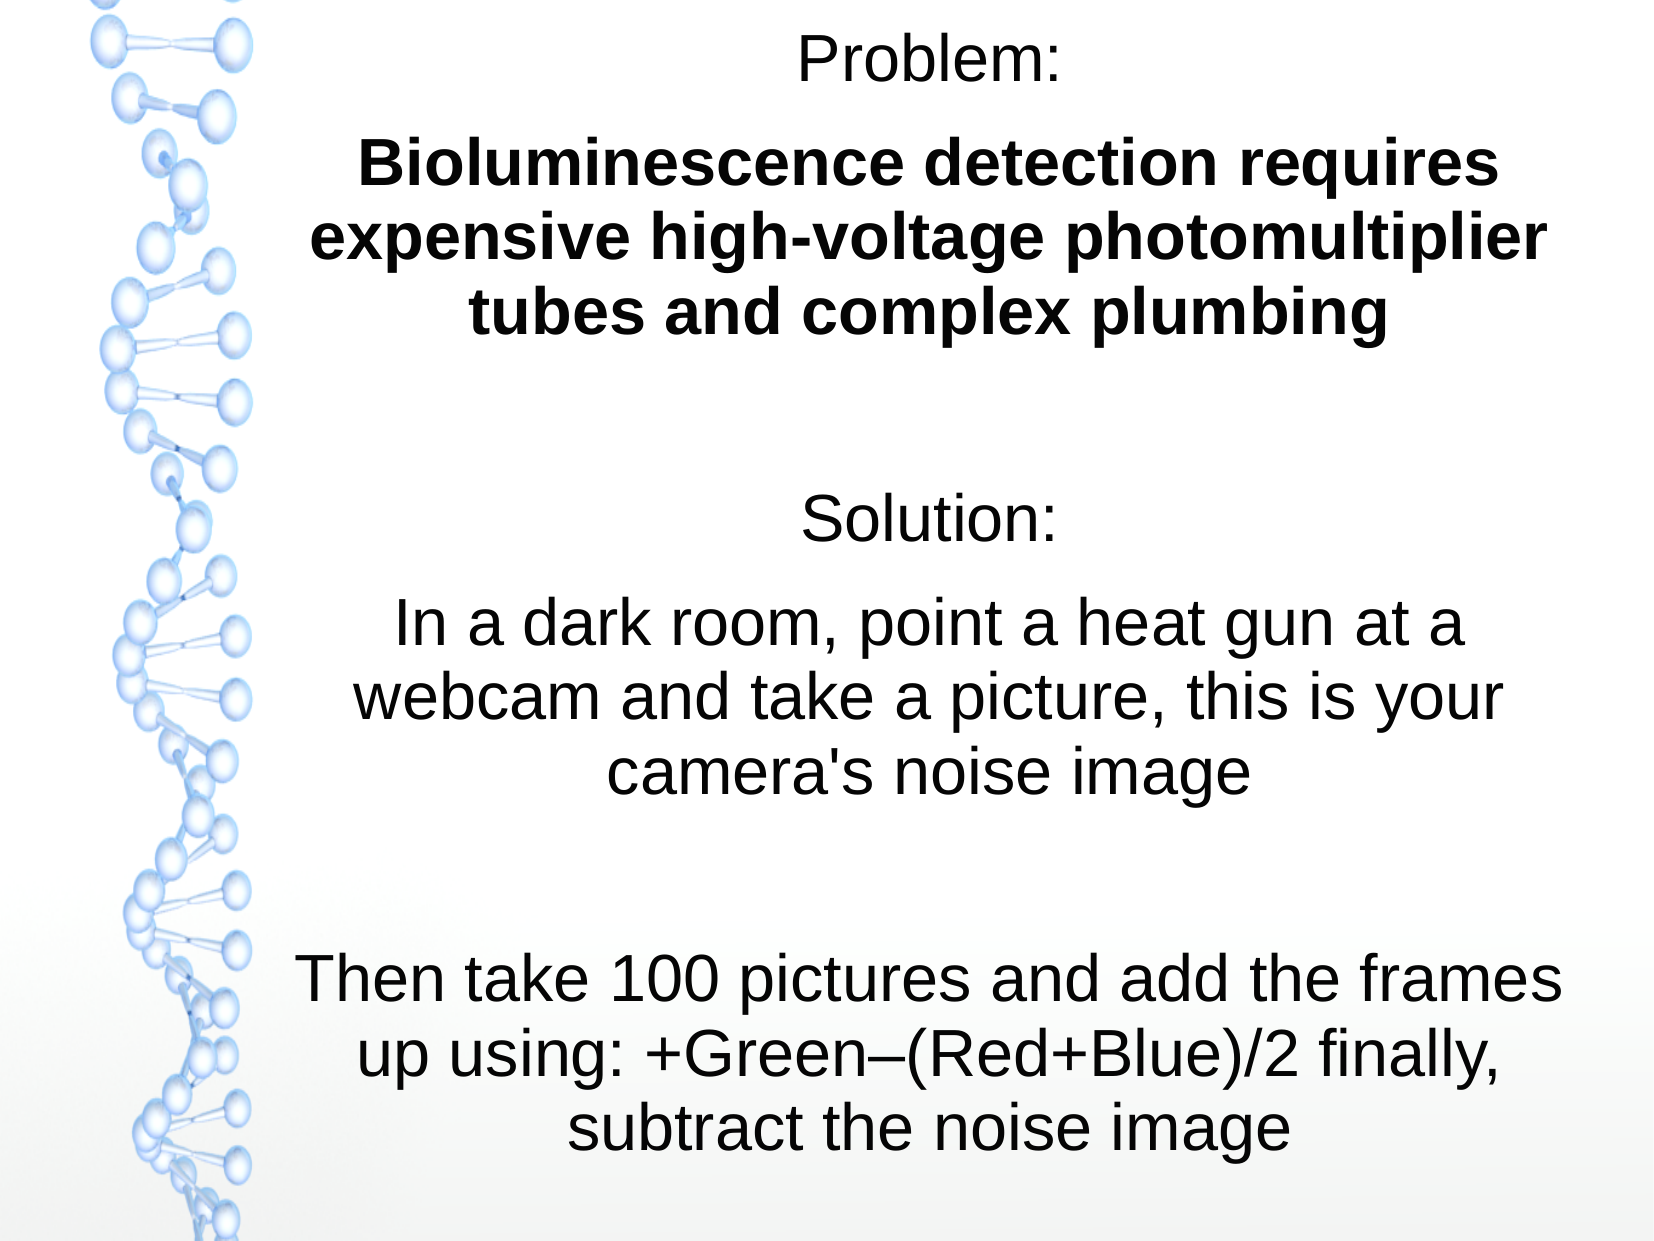

# Problem:
Bioluminescence detection requires expensive high-voltage photomultiplier tubes and complex plumbing
Solution:
In a dark room, point a heat gun at a webcam and take a picture, this is your camera's noise image
Then take 100 pictures and add the frames up using: +Green–(Red+Blue)/2 finally, subtract the noise image